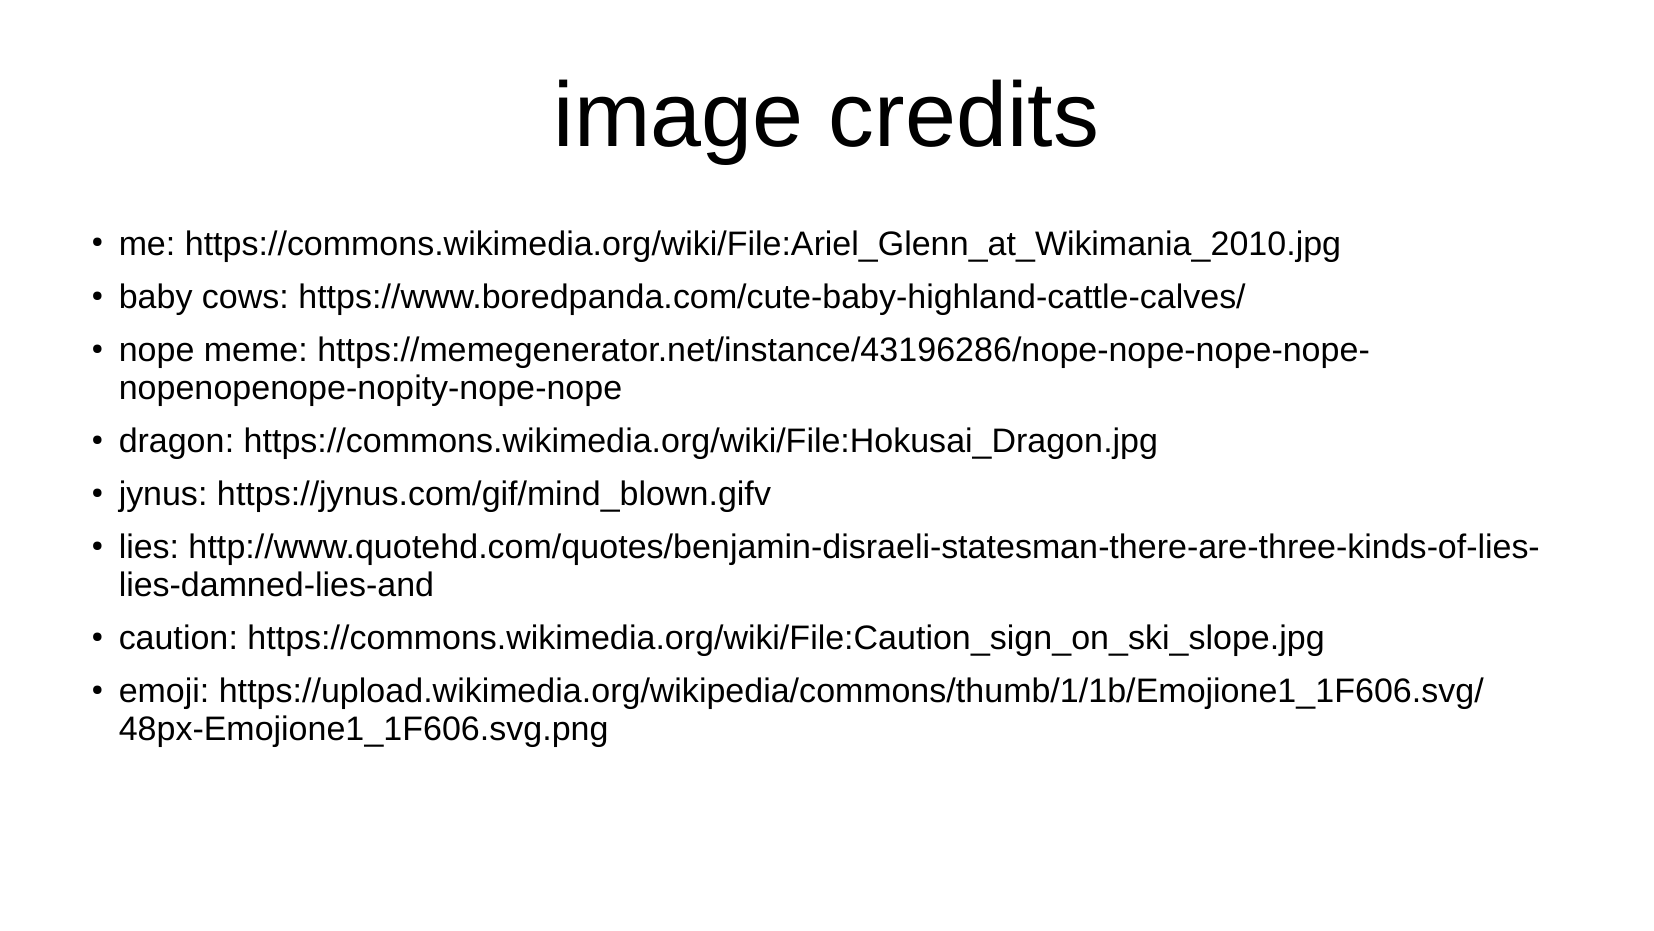

# image credits
me: https://commons.wikimedia.org/wiki/File:Ariel_Glenn_at_Wikimania_2010.jpg
baby cows: https://www.boredpanda.com/cute-baby-highland-cattle-calves/
nope meme: https://memegenerator.net/instance/43196286/nope-nope-nope-nope-nopenopenope-nopity-nope-nope
dragon: https://commons.wikimedia.org/wiki/File:Hokusai_Dragon.jpg
jynus: https://jynus.com/gif/mind_blown.gifv
lies: http://www.quotehd.com/quotes/benjamin-disraeli-statesman-there-are-three-kinds-of-lies-lies-damned-lies-and
caution: https://commons.wikimedia.org/wiki/File:Caution_sign_on_ski_slope.jpg
emoji: https://upload.wikimedia.org/wikipedia/commons/thumb/1/1b/Emojione1_1F606.svg/48px-Emojione1_1F606.svg.png